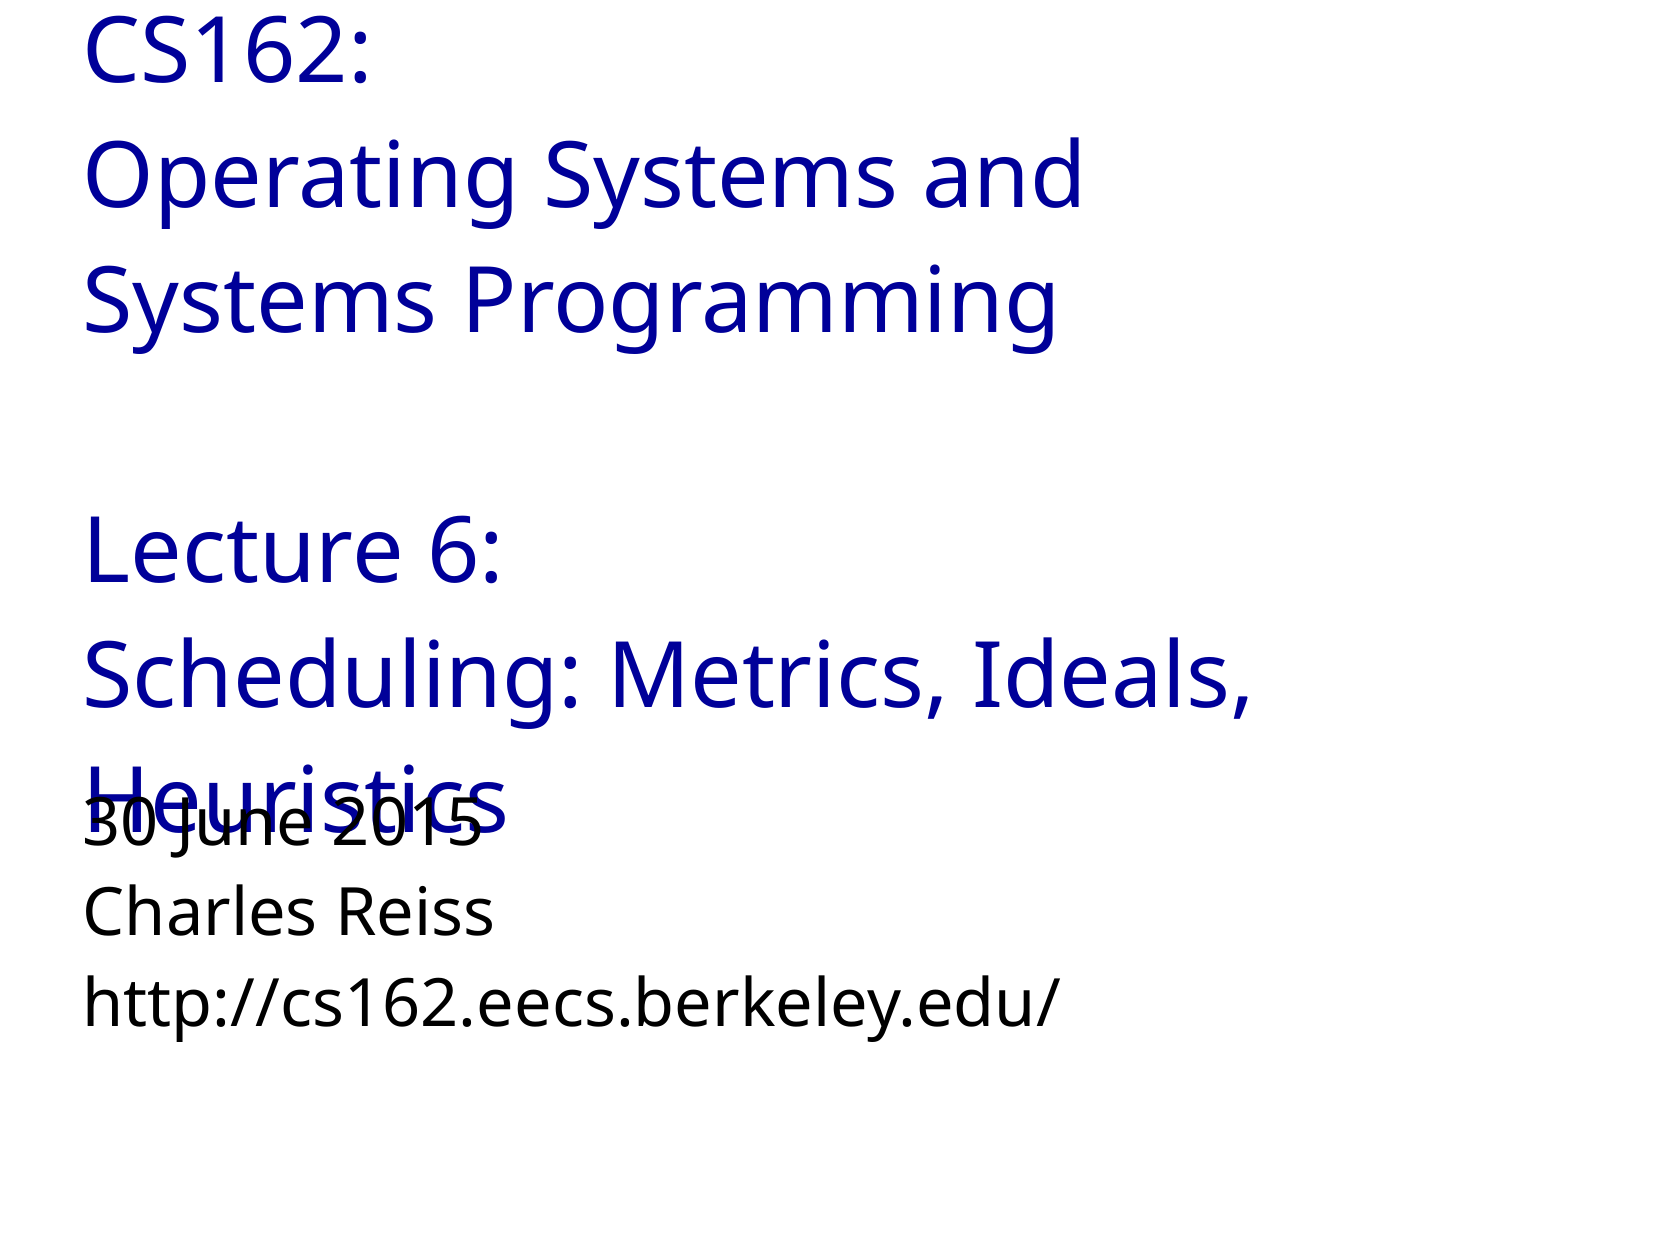

# CS162: Operating Systems and Systems Programming Lecture 6: Scheduling: Metrics, Ideals, Heuristics
30 June 2015
Charles Reiss
http://cs162.eecs.berkeley.edu/